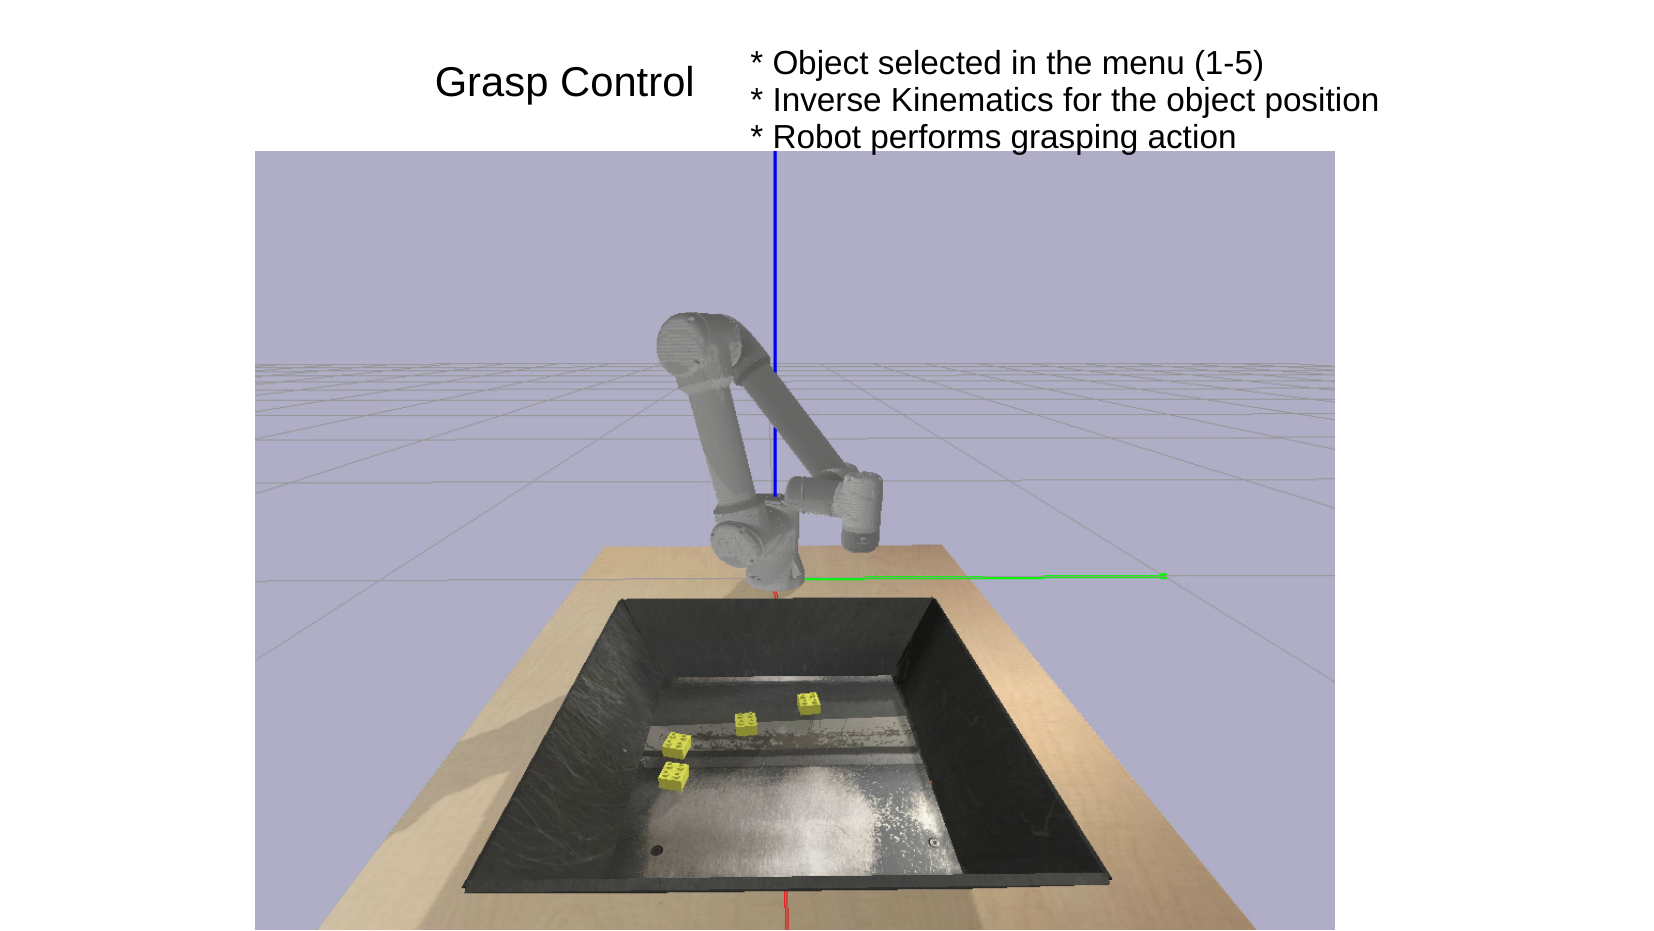

* Object selected in the menu (1-5)
* Inverse Kinematics for the object position
* Robot performs grasping action
Grasp Control